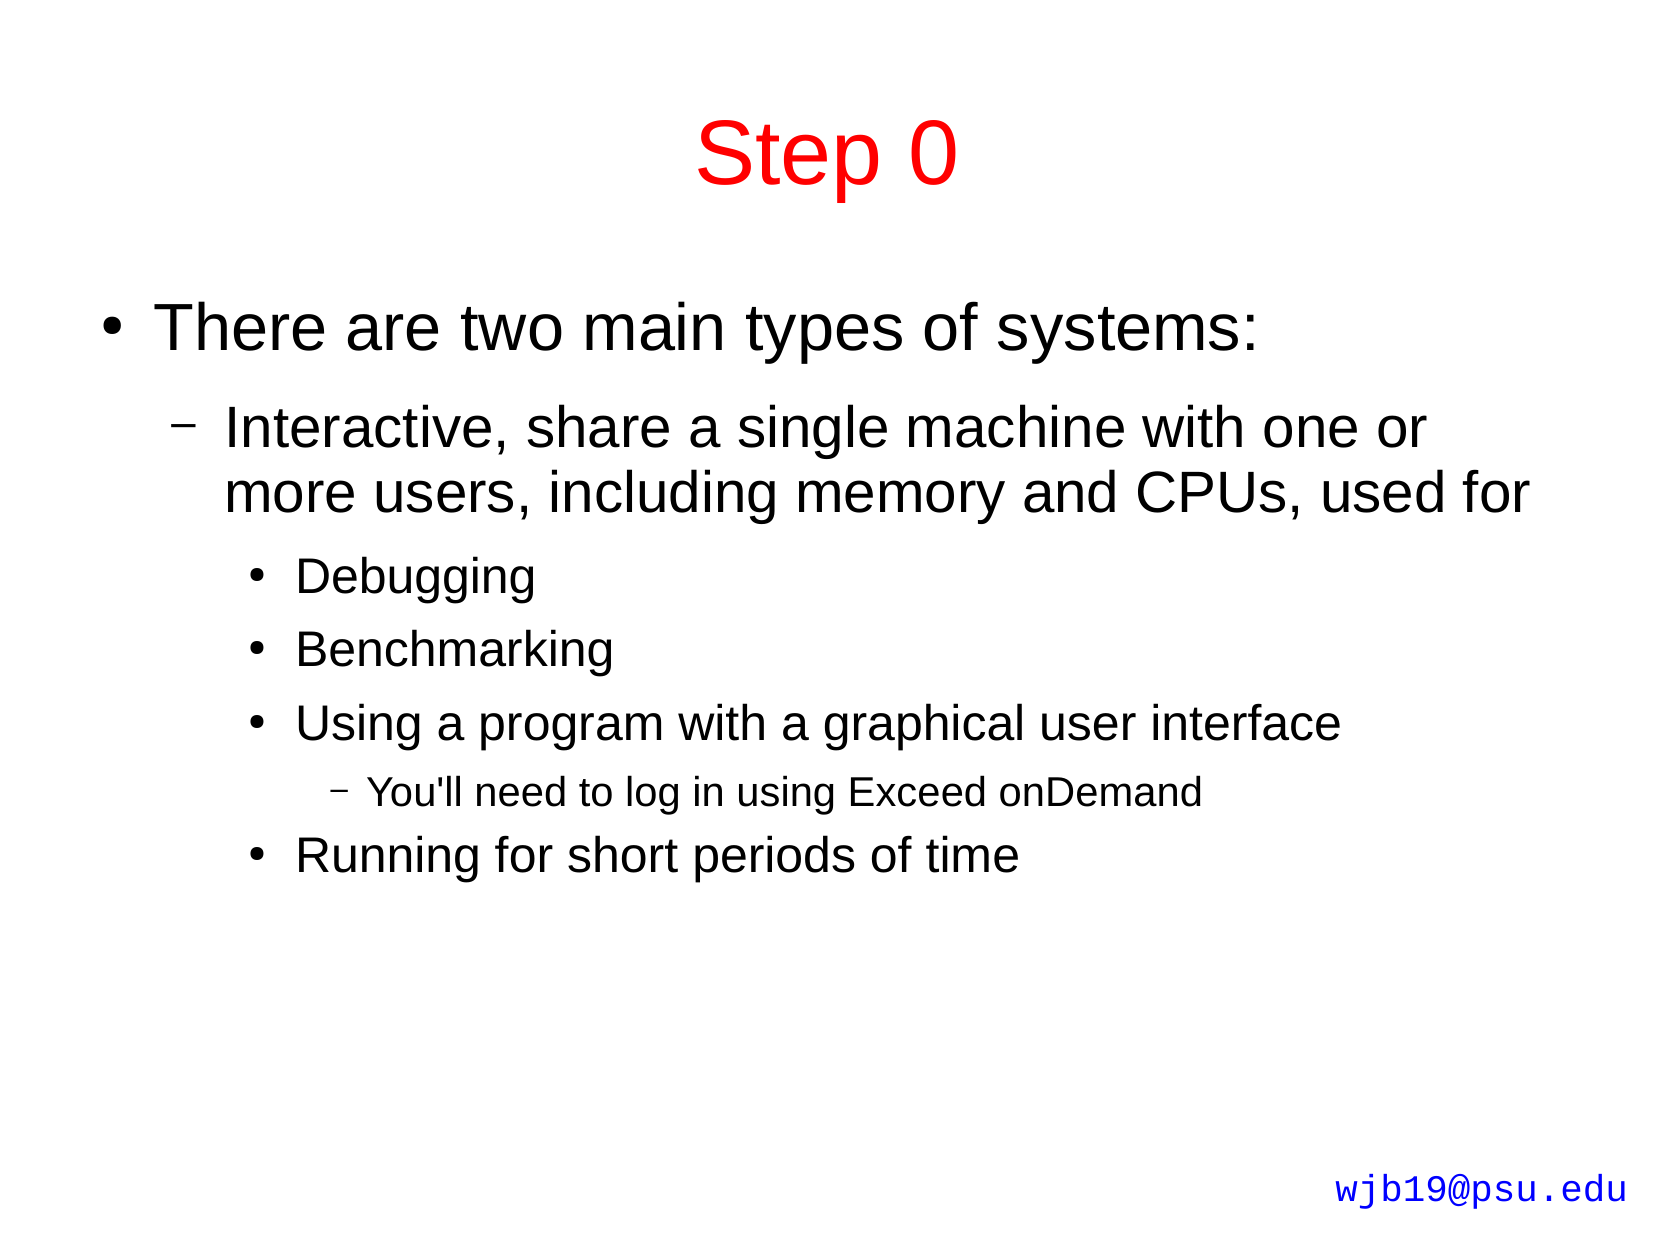

# Step 0
There are two main types of systems:
Interactive, share a single machine with one or more users, including memory and CPUs, used for
Debugging
Benchmarking
Using a program with a graphical user interface
You'll need to log in using Exceed onDemand
Running for short periods of time
wjb19@psu.edu